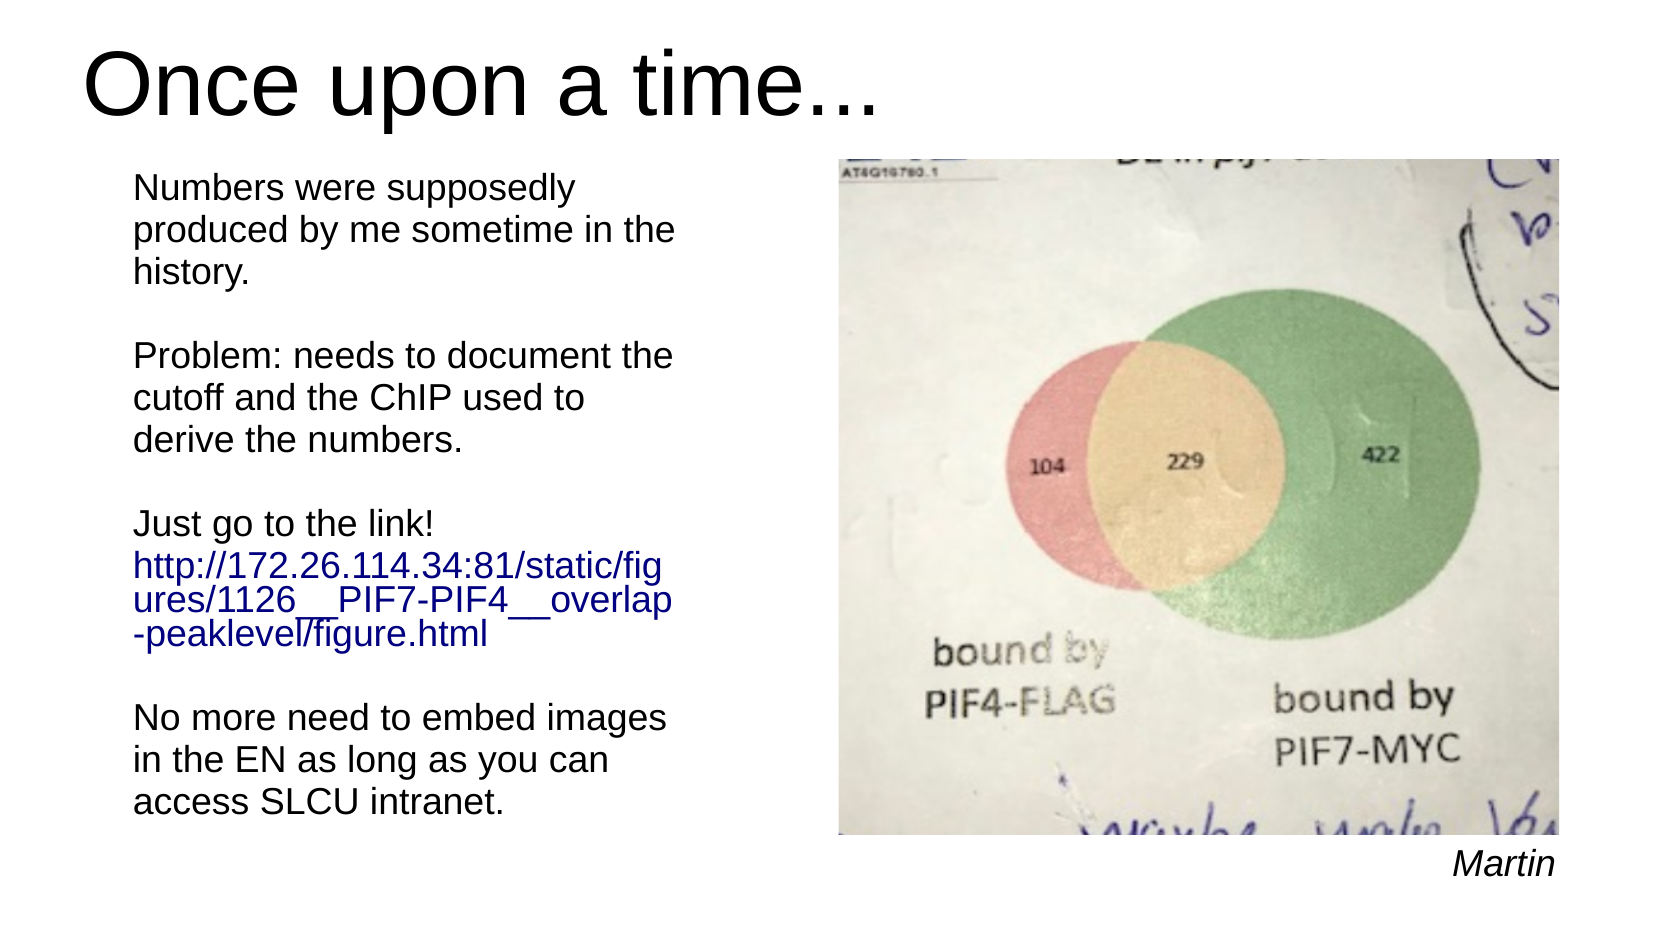

Once upon a time...
Numbers were supposedly produced by me sometime in the history.
Problem: needs to document the cutoff and the ChIP used to derive the numbers.
Just go to the link!
http://172.26.114.34:81/static/figures/1126__PIF7-PIF4__overlap-peaklevel/figure.html
No more need to embed images in the EN as long as you can access SLCU intranet.
Martin